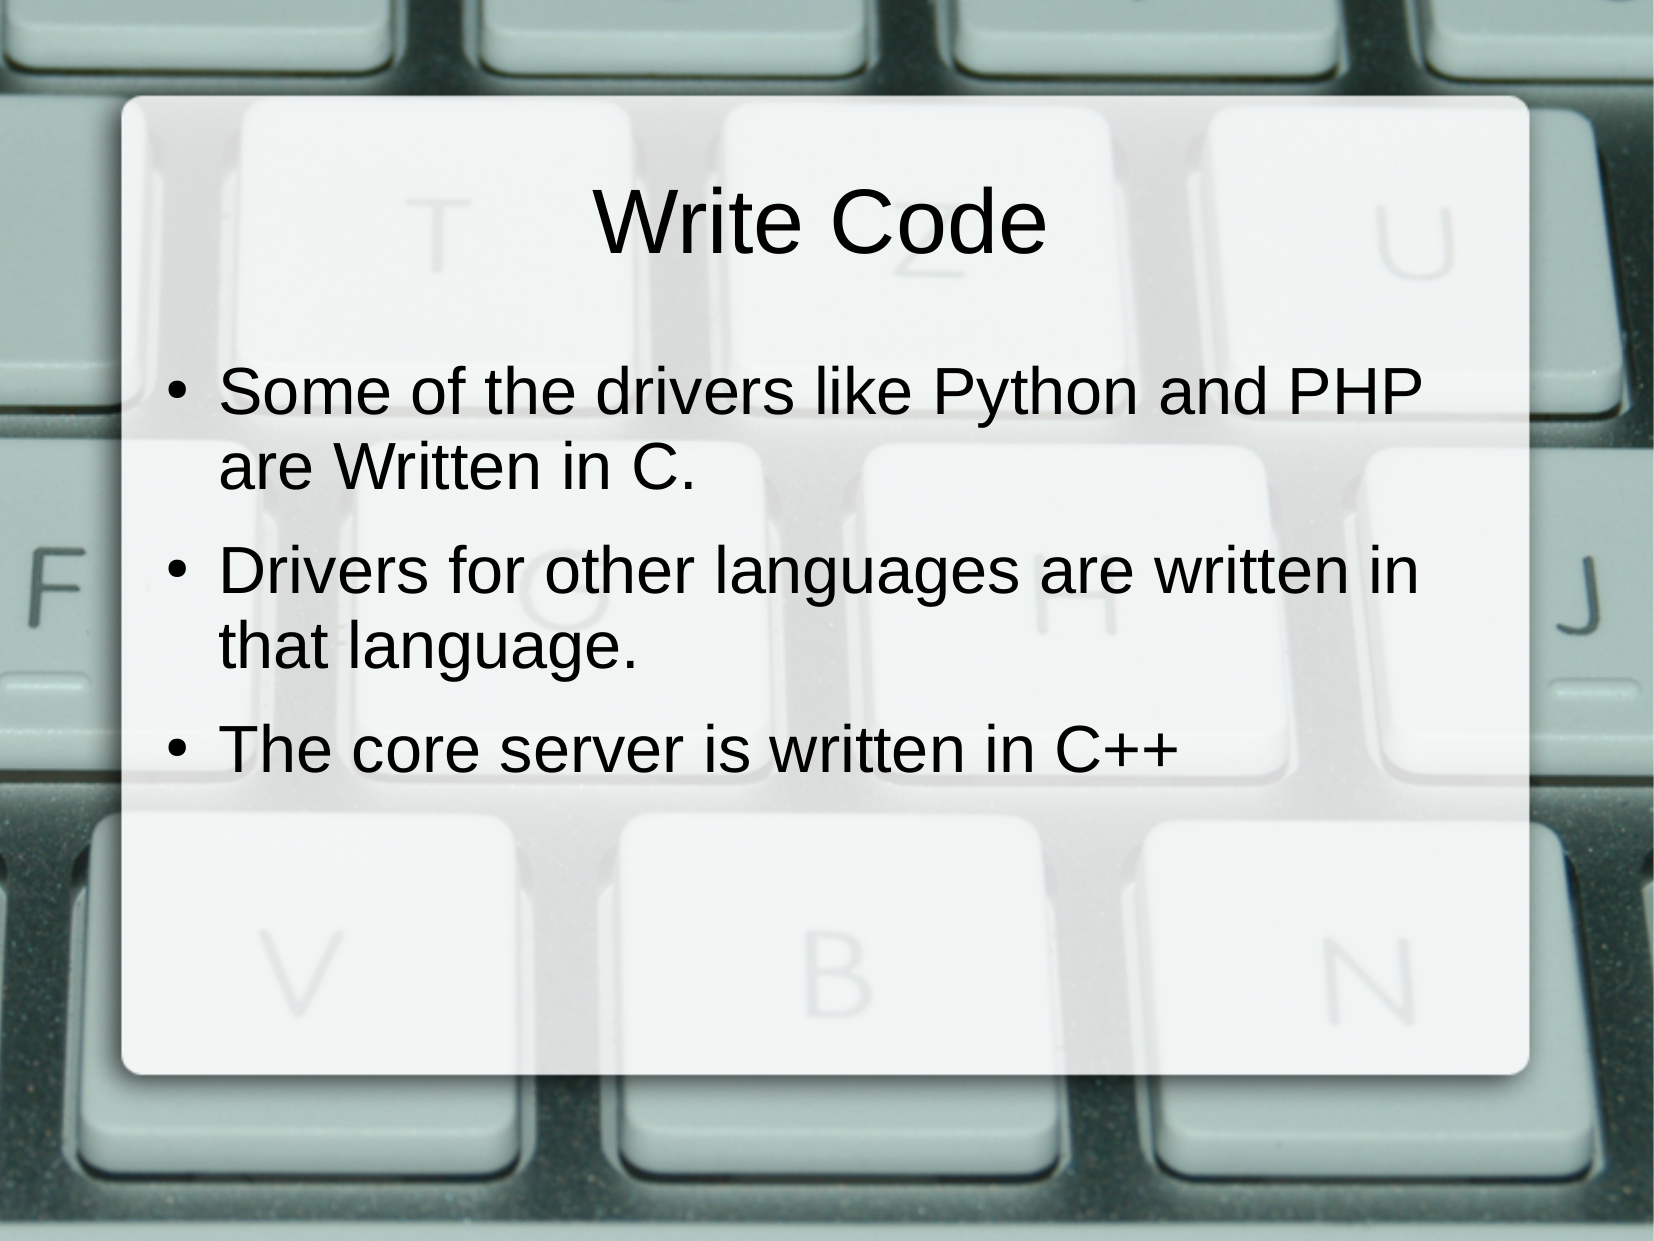

# Write Code
Some of the drivers like Python and PHP are Written in C.
Drivers for other languages are written in that language.
The core server is written in C++